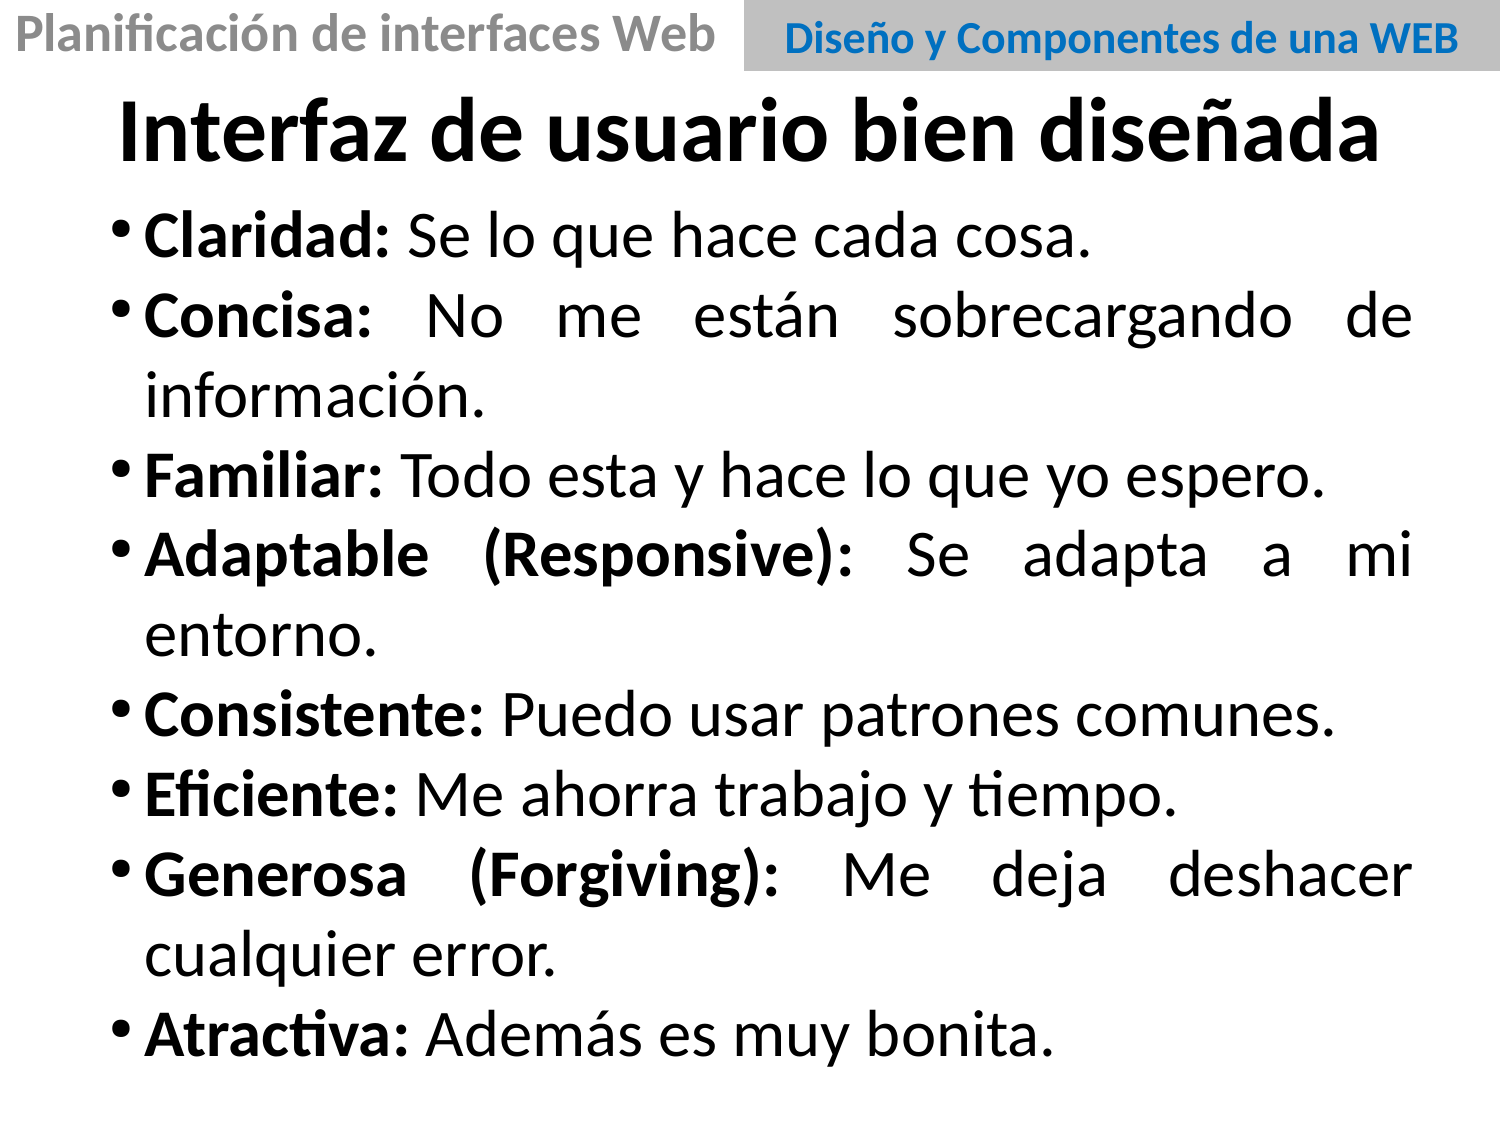

# Planificación de interfaces Web
Elementos de diseño
Diseño y Componentes de una WEB
Interfaz de usuario bien diseñada
Claridad: Se lo que hace cada cosa.
Concisa: No me están sobrecargando de información.
Familiar: Todo esta y hace lo que yo espero.
Adaptable (Responsive): Se adapta a mi entorno.
Consistente: Puedo usar patrones comunes.
Eficiente: Me ahorra trabajo y tiempo.
Generosa (Forgiving): Me deja deshacer cualquier error.
Atractiva: Además es muy bonita.